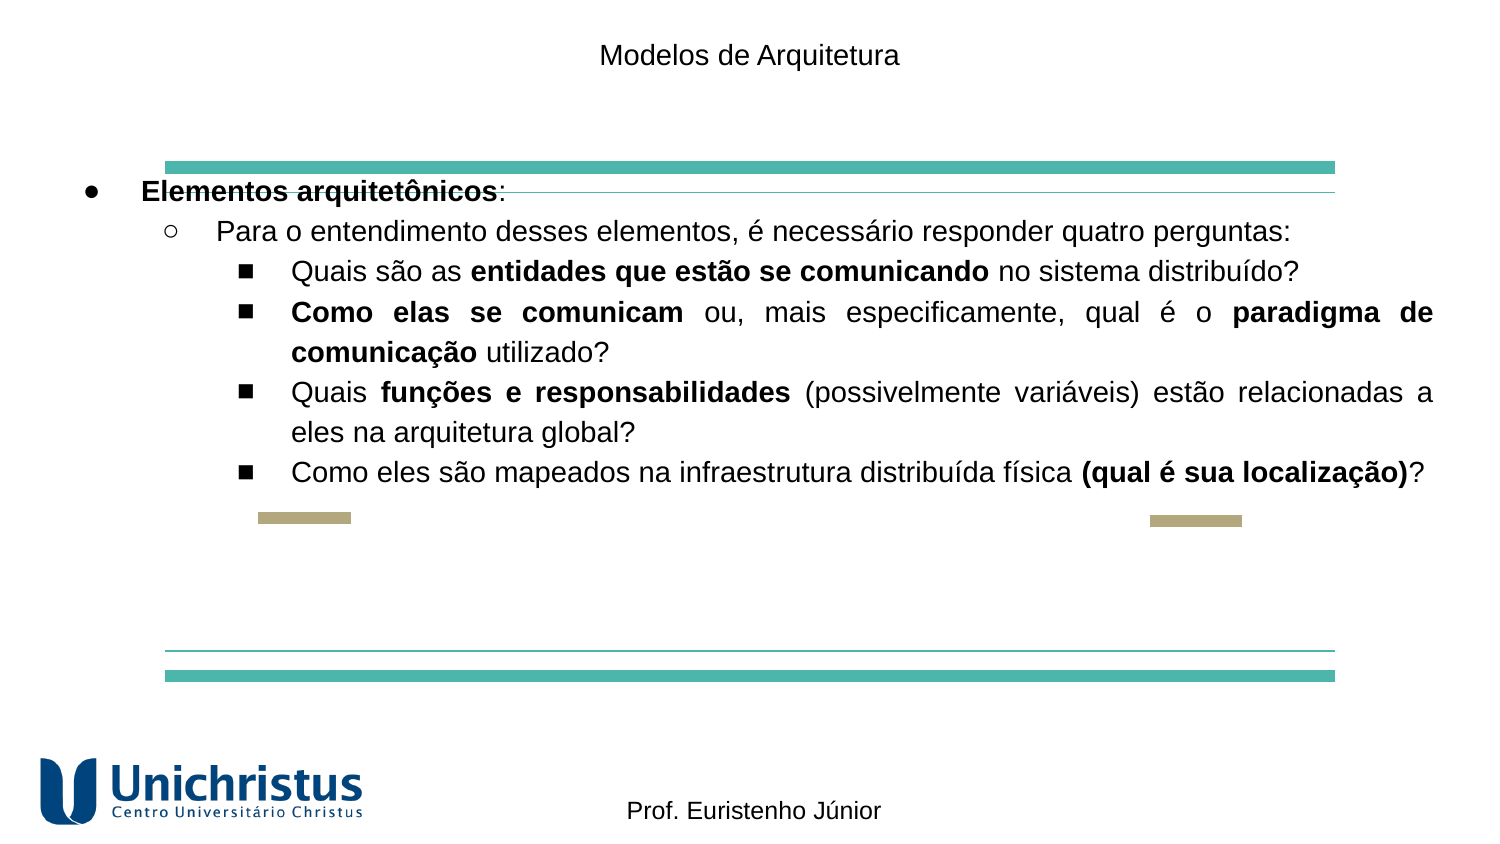

# Modelos de Arquitetura
Elementos arquitetônicos:
Para o entendimento desses elementos, é necessário responder quatro perguntas:
Quais são as entidades que estão se comunicando no sistema distribuído?
Como elas se comunicam ou, mais especificamente, qual é o paradigma de comunicação utilizado?
Quais funções e responsabilidades (possivelmente variáveis) estão relacionadas a eles na arquitetura global?
Como eles são mapeados na infraestrutura distribuída física (qual é sua localização)?